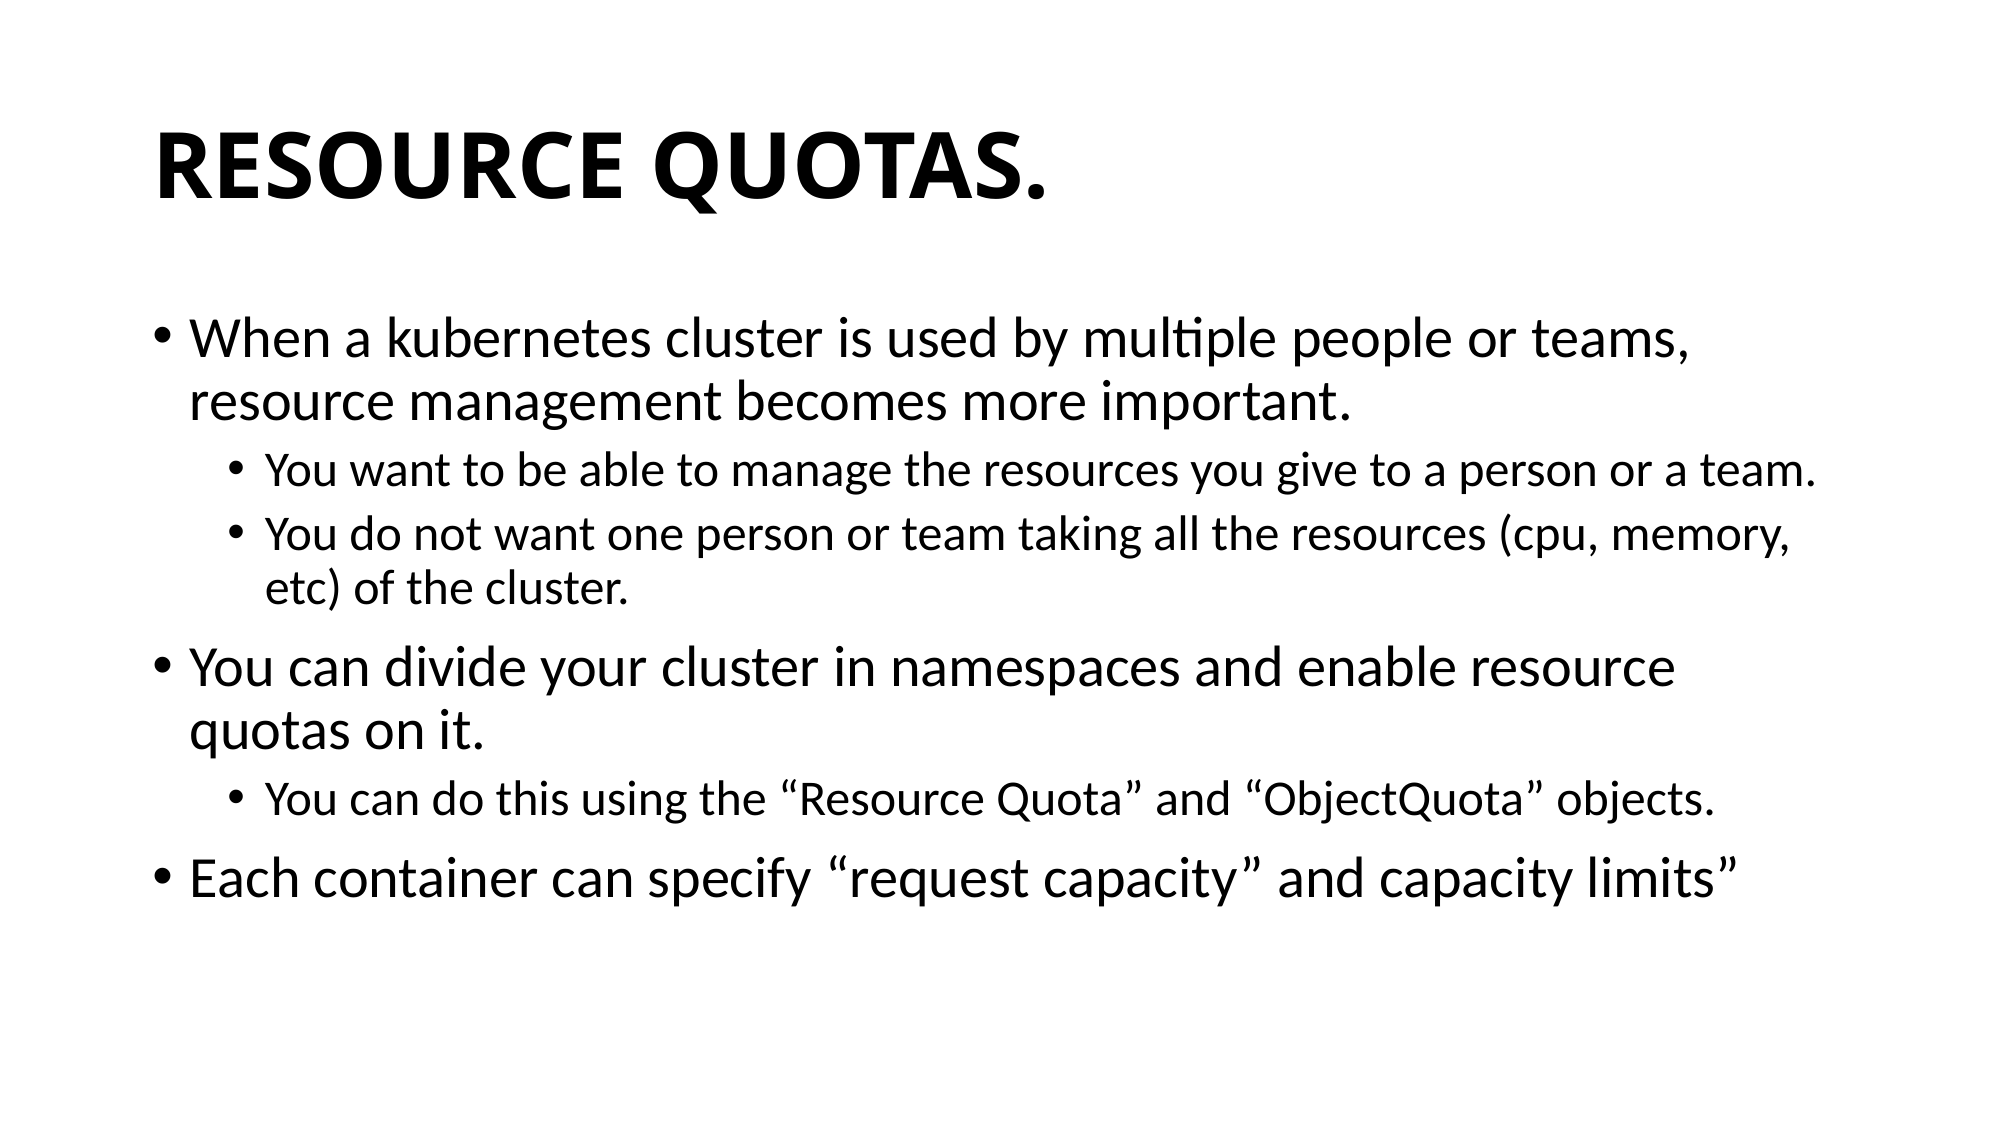

# RESOURCE QUOTAS.
When a kubernetes cluster is used by multiple people or teams, resource management becomes more important.
You want to be able to manage the resources you give to a person or a team.
You do not want one person or team taking all the resources (cpu, memory, etc) of the cluster.
You can divide your cluster in namespaces and enable resource quotas on it.
You can do this using the “Resource Quota” and “ObjectQuota” objects.
Each container can specify “request capacity” and capacity limits”